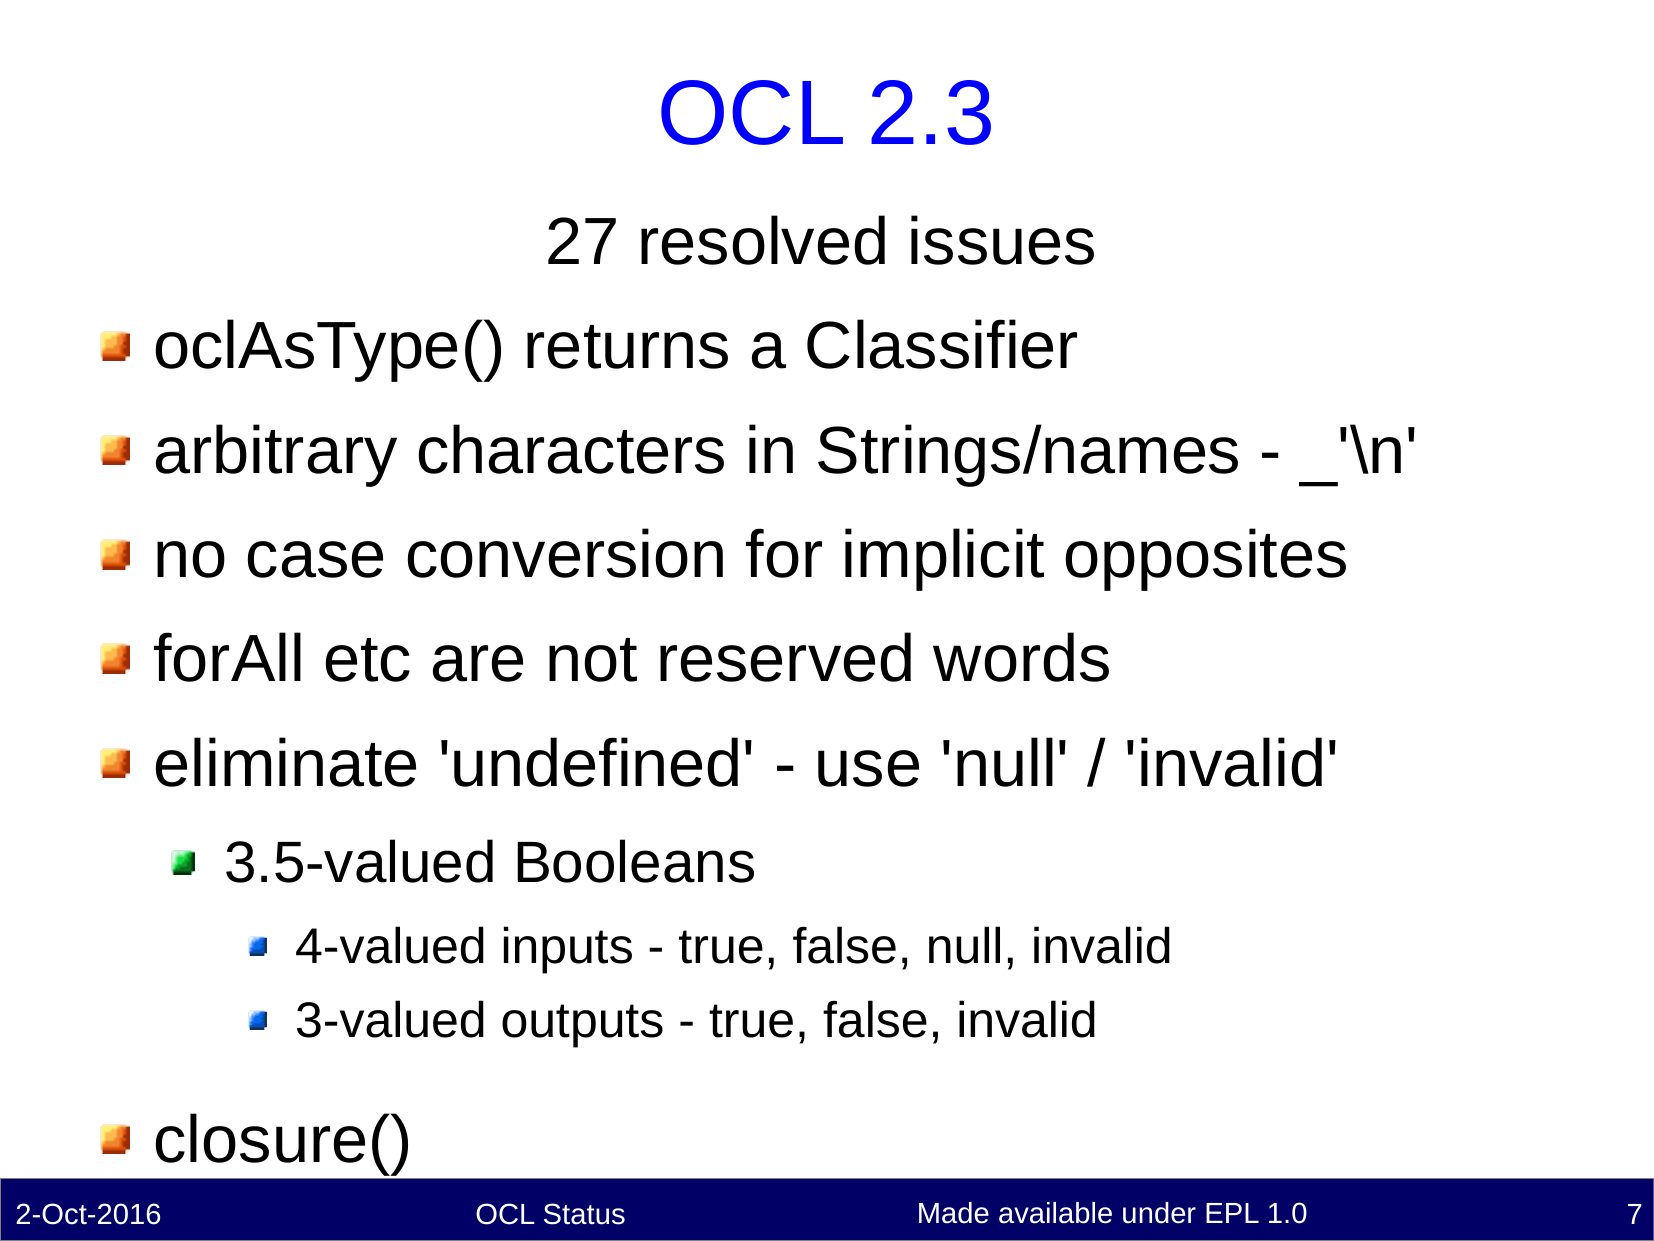

# OCL 2.3
 27 resolved issues
oclAsType() returns a Classifier
arbitrary characters in Strings/names - _'\n'
no case conversion for implicit opposites
forAll etc are not reserved words
eliminate 'undefined' - use 'null' / 'invalid'
3.5-valued Booleans
4-valued inputs - true, false, null, invalid
3-valued outputs - true, false, invalid
closure()
2-Oct-2016
OCL Status
7